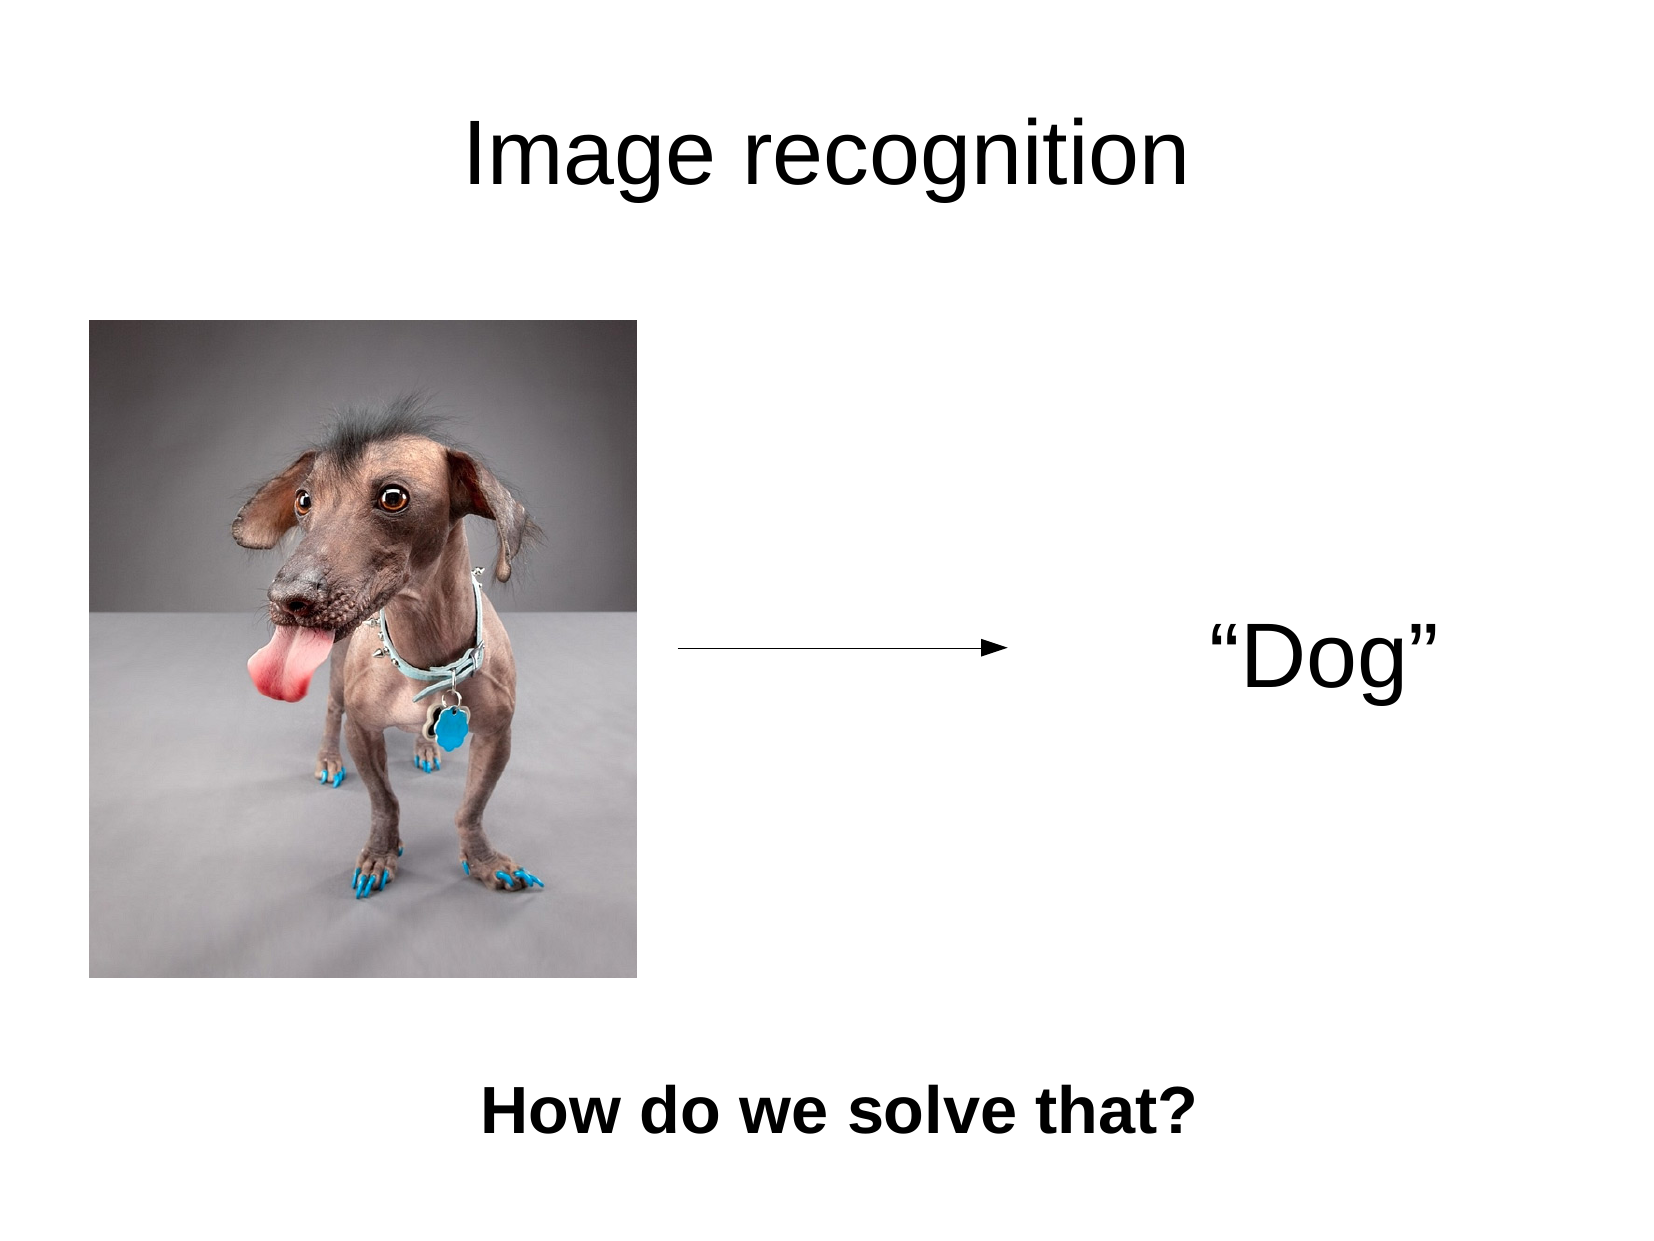

# Image recognition
“Dog”
How do we solve that?